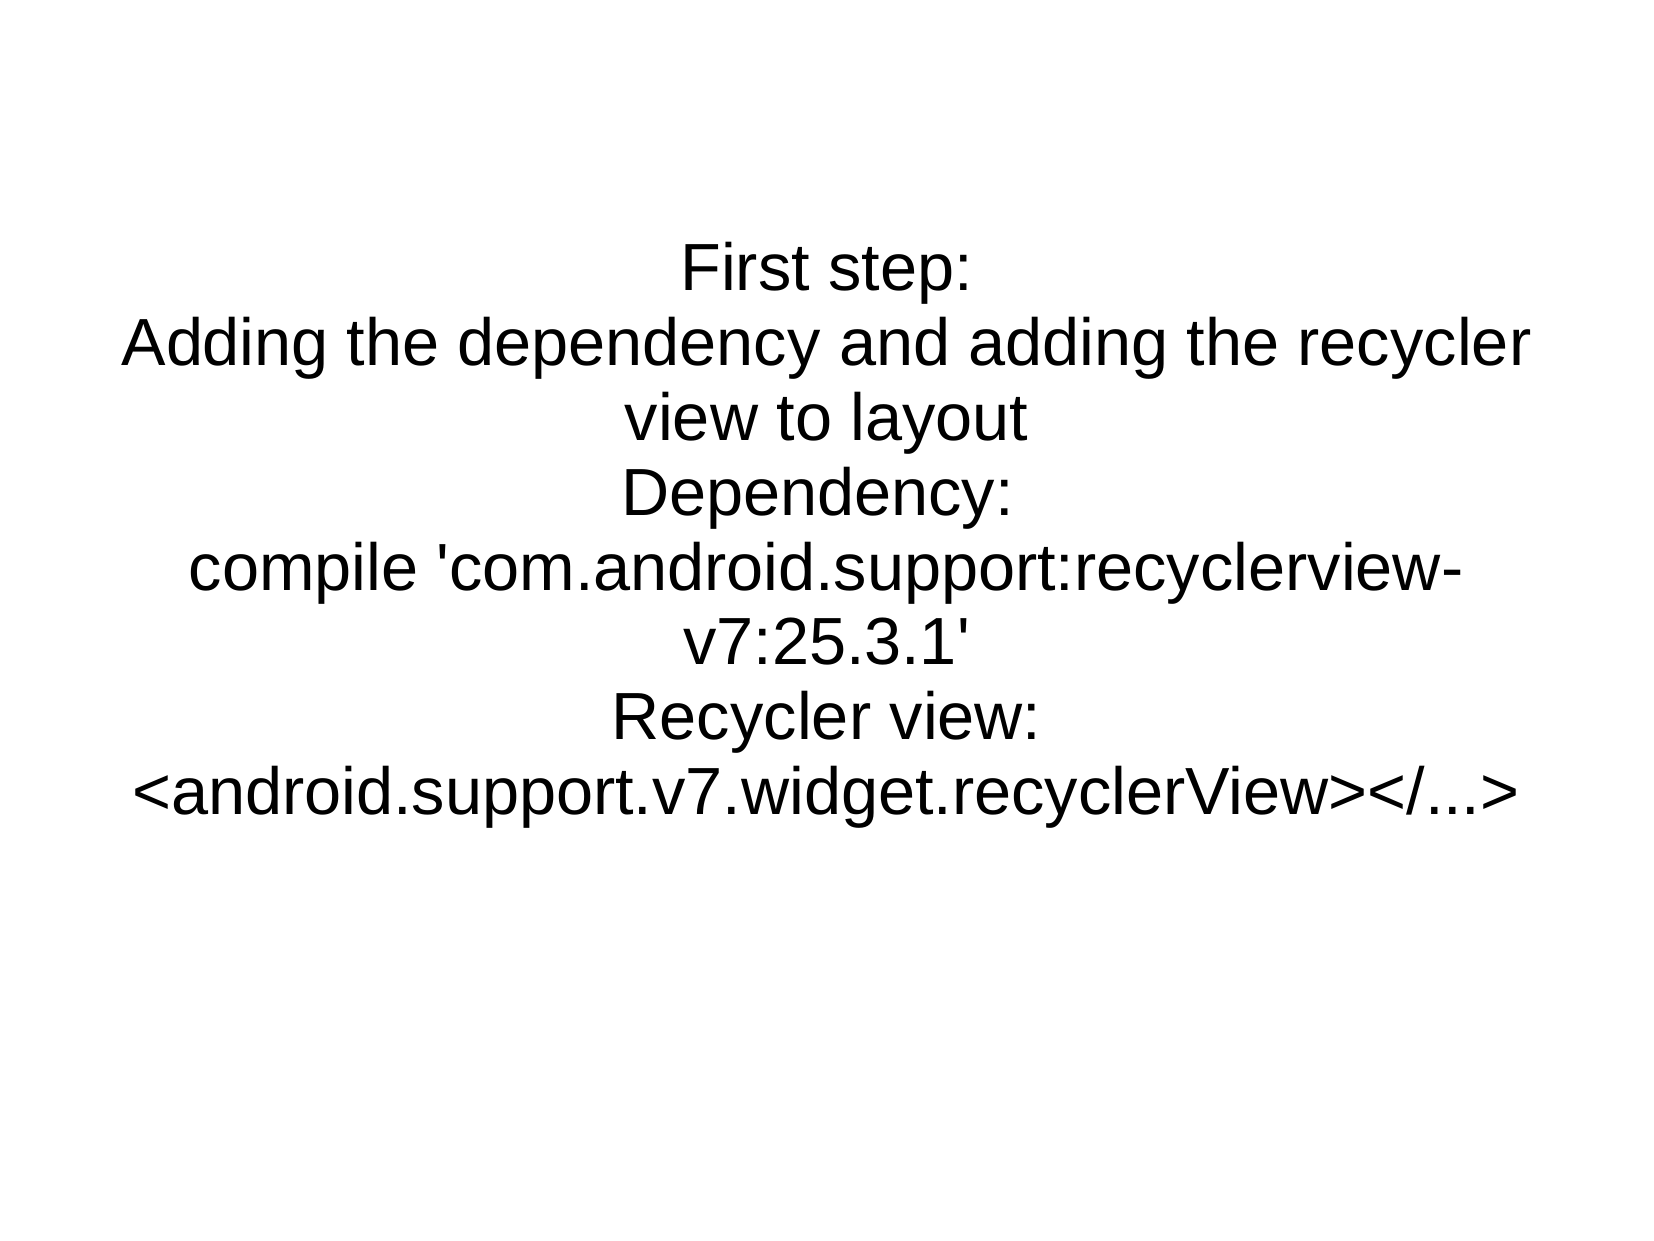

# First step:
Adding the dependency and adding the recycler view to layout
Dependency:
compile 'com.android.support:recyclerview-v7:25.3.1'
Recycler view:
<android.support.v7.widget.recyclerView></...>